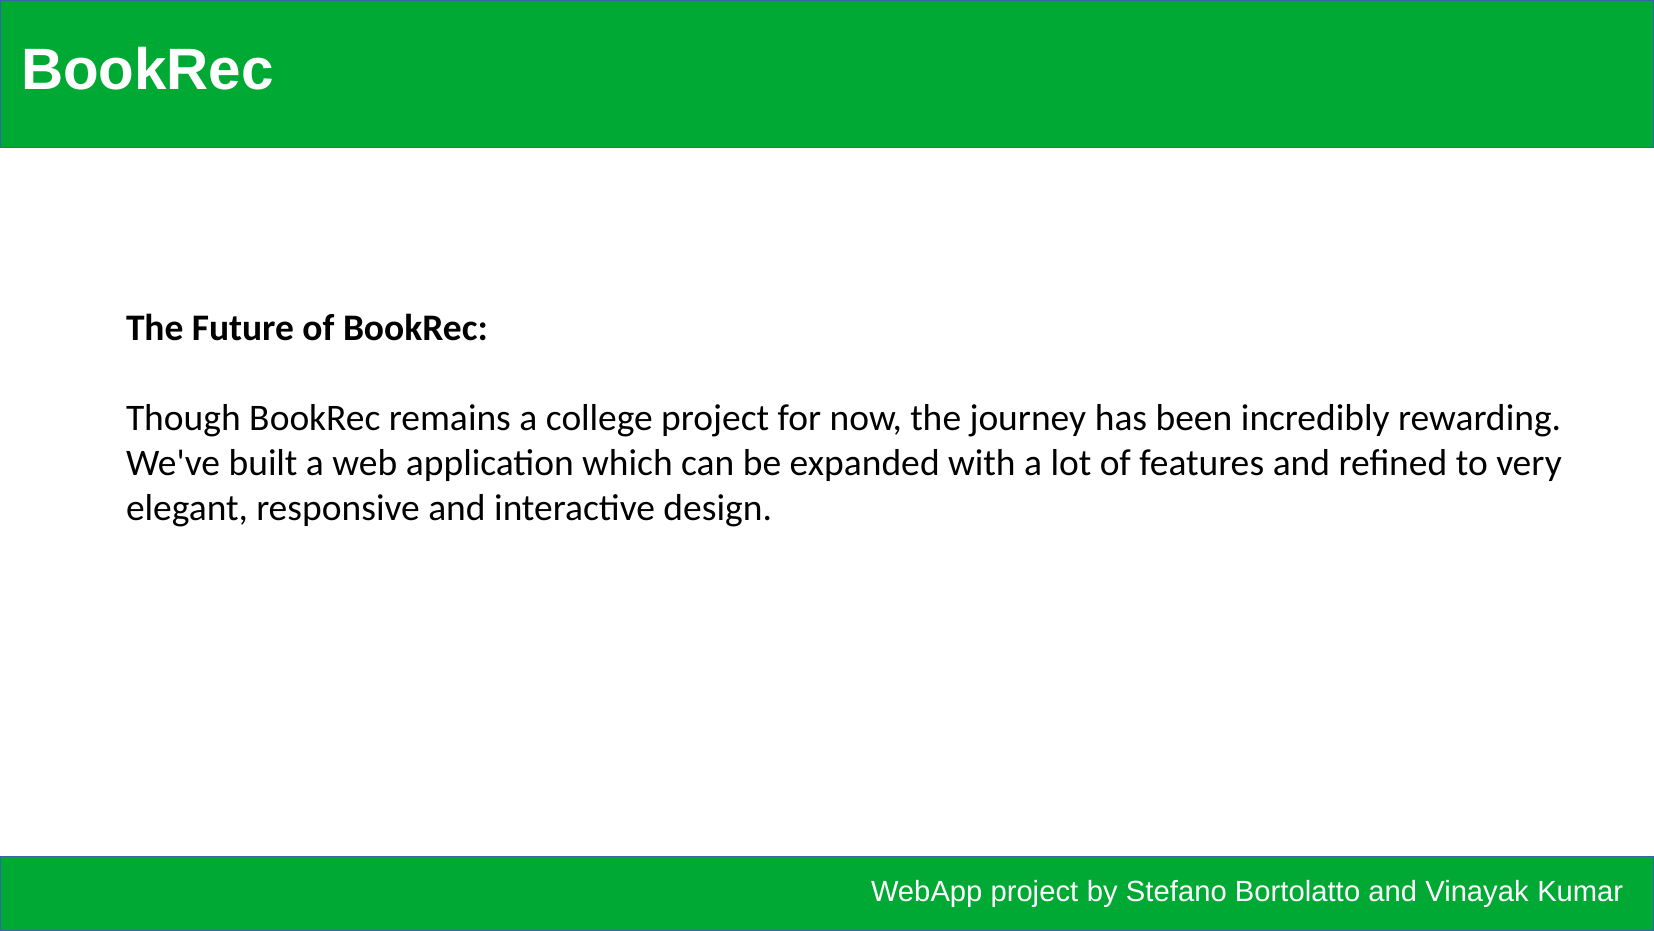

BookRec
The Future of BookRec:
Though BookRec remains a college project for now, the journey has been incredibly rewarding. We've built a web application which can be expanded with a lot of features and refined to very elegant, responsive and interactive design.
WebApp project by Stefano Bortolatto and Vinayak Kumar